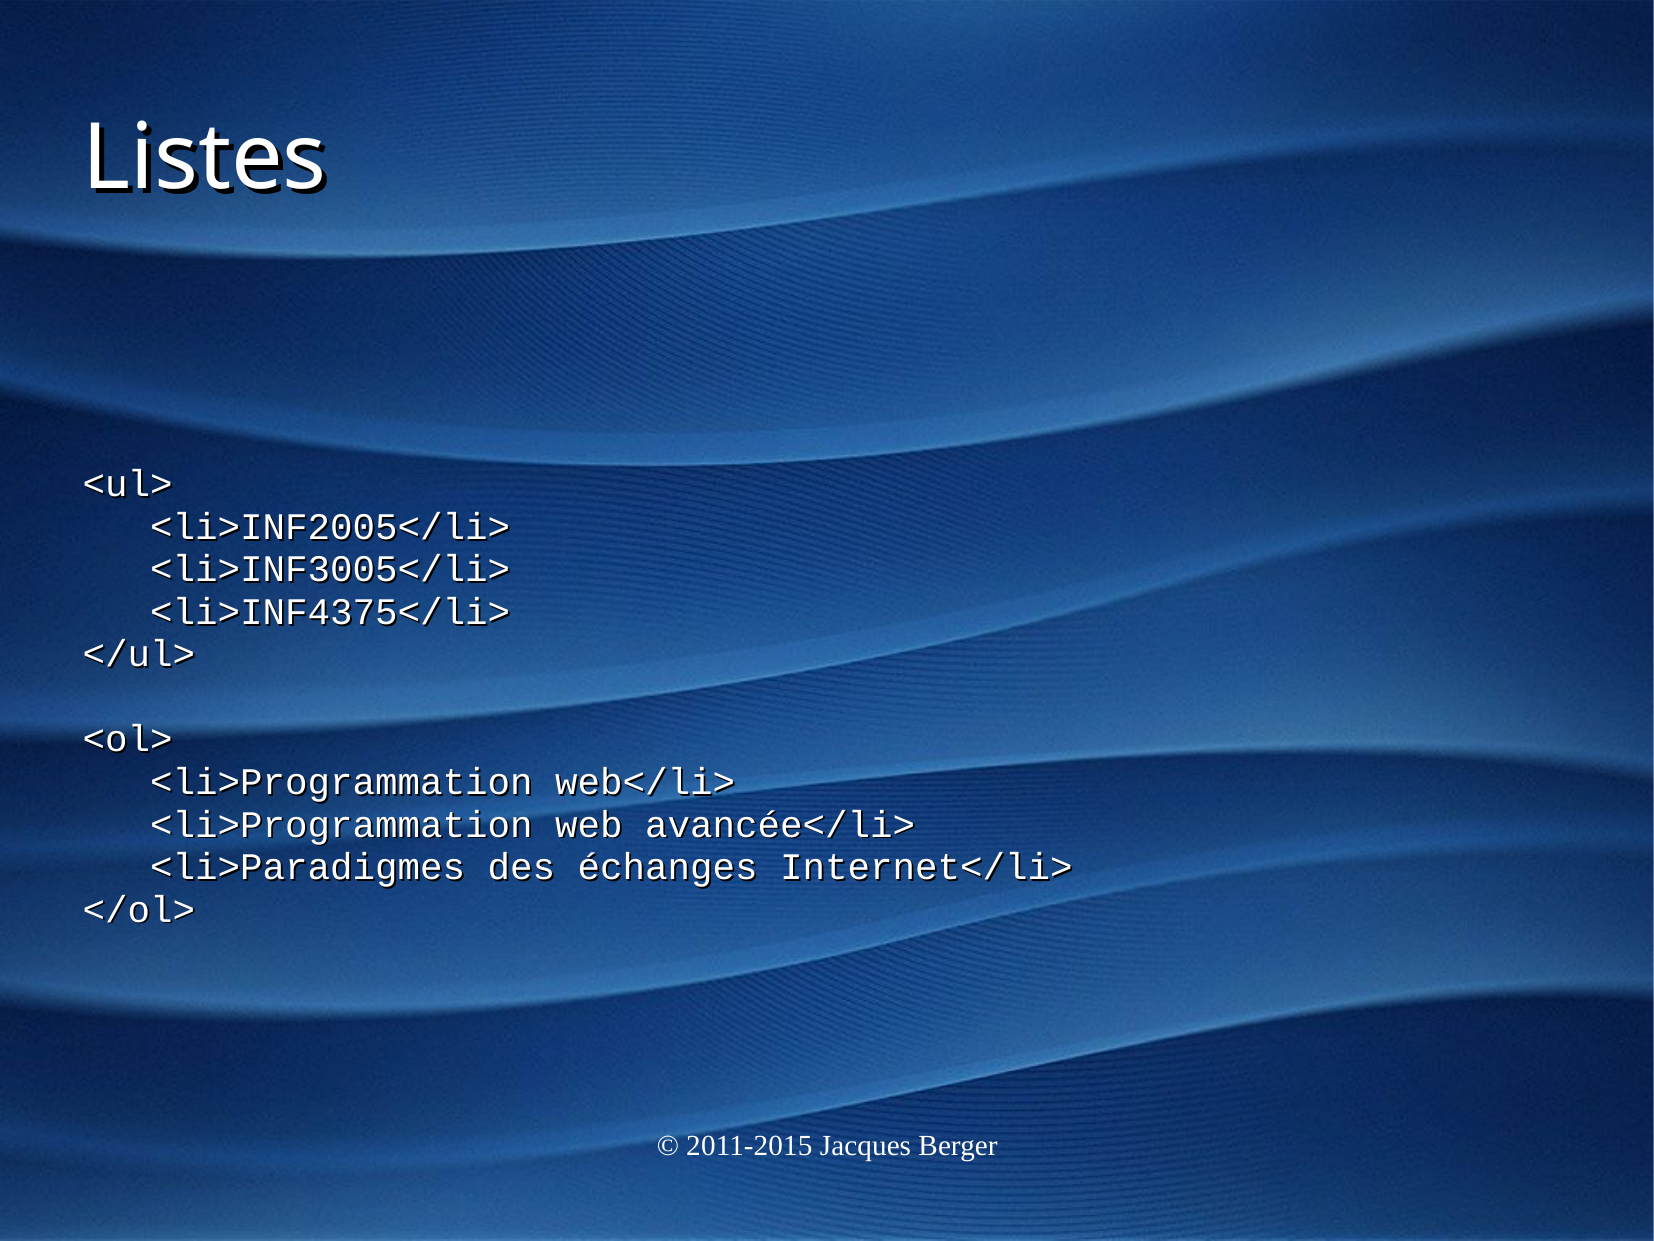

# Listes
<ul>
 <li>INF2005</li>
 <li>INF3005</li>
 <li>INF4375</li>
</ul>
<ol>
 <li>Programmation web</li>
 <li>Programmation web avancée</li>
 <li>Paradigmes des échanges Internet</li>
</ol>
© 2011-2015 Jacques Berger